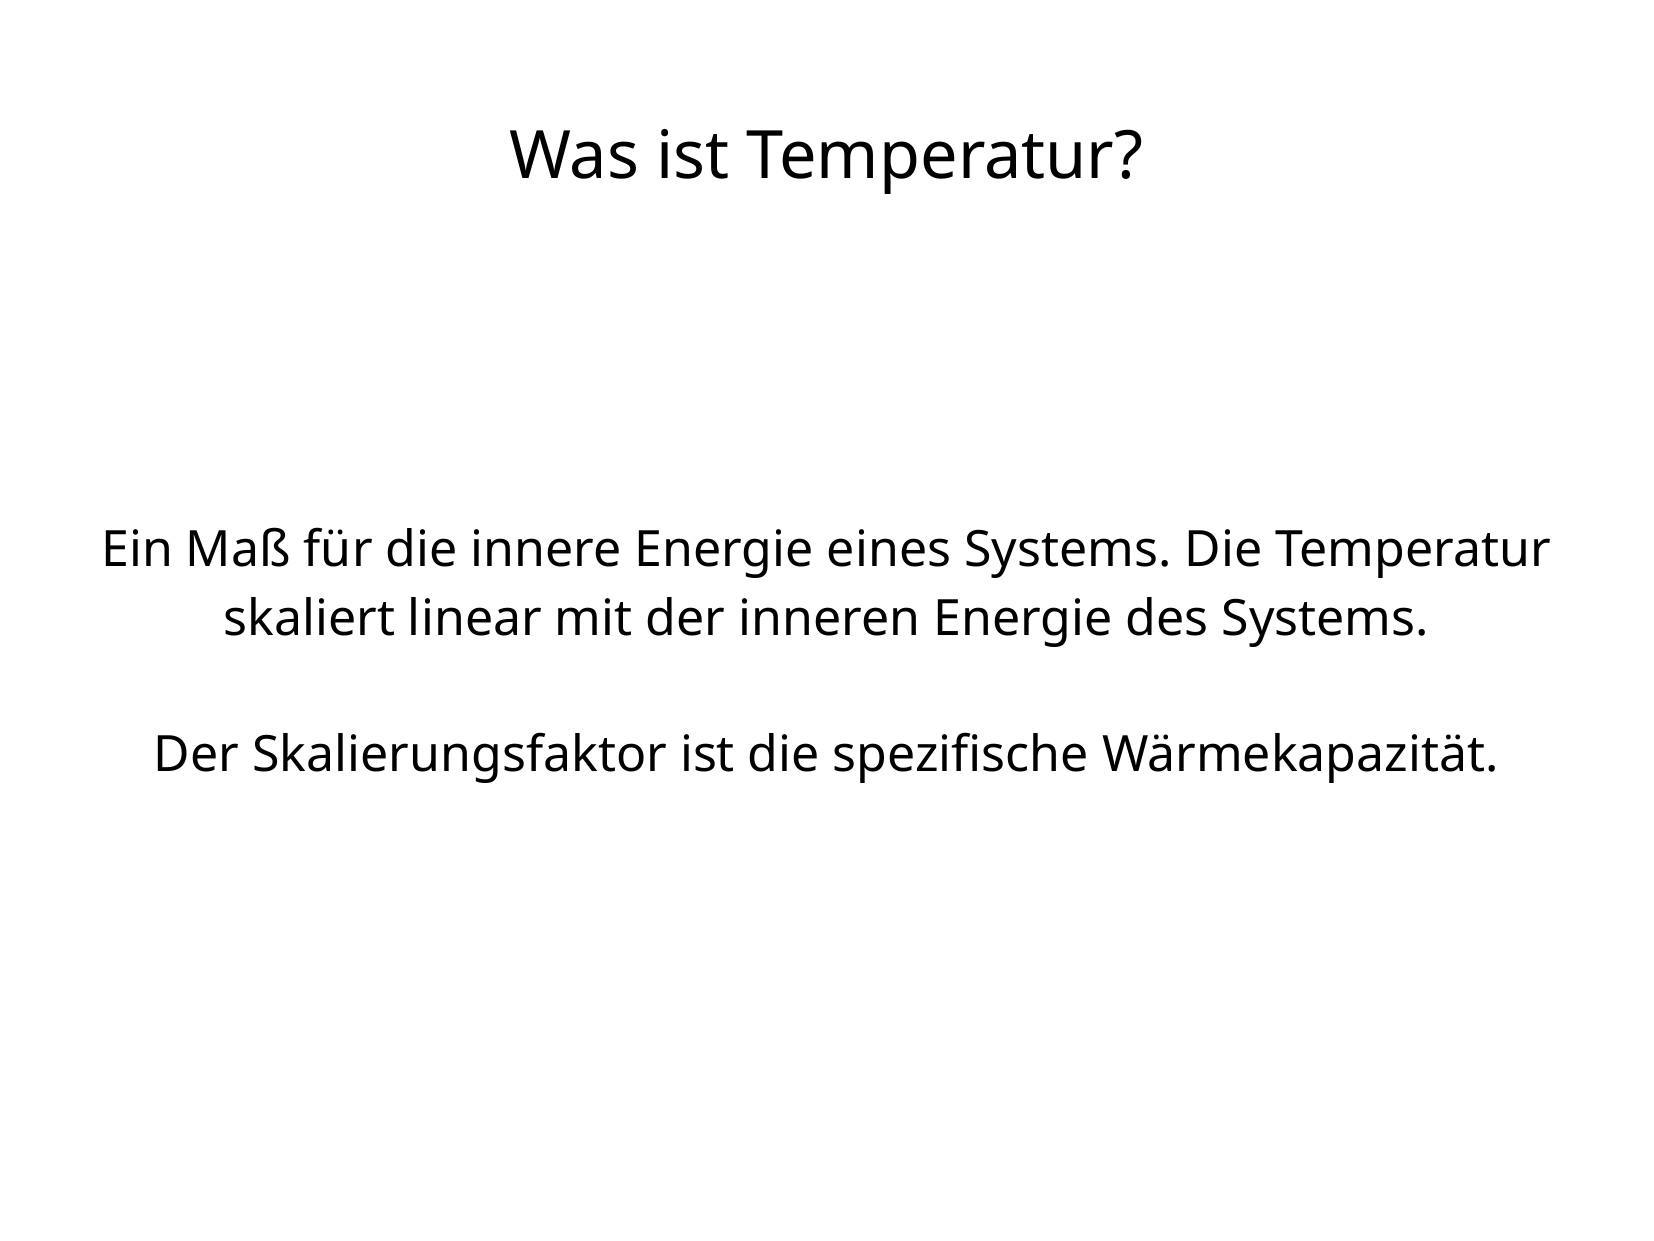

# Was ist Temperatur?
Ein Maß für die innere Energie eines Systems. Die Temperatur skaliert linear mit der inneren Energie des Systems.
Der Skalierungsfaktor ist die spezifische Wärmekapazität.